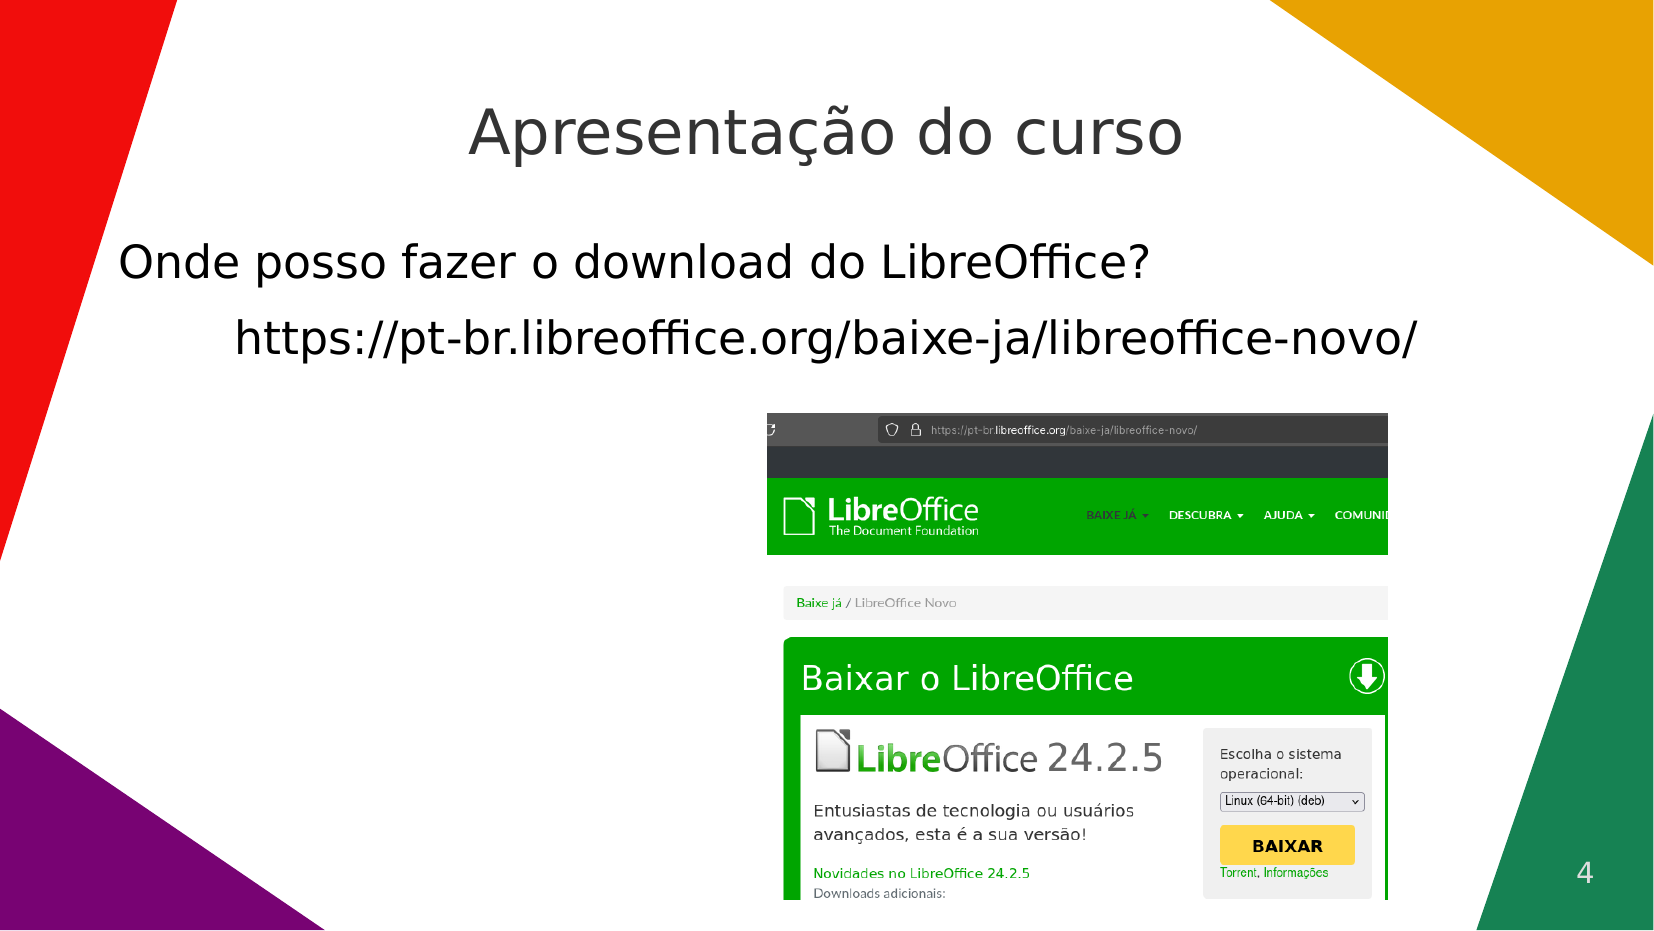

# Apresentação do curso
Onde posso fazer o download do LibreOffice?
https://pt-br.libreoffice.org/baixe-ja/libreoffice-novo/
4